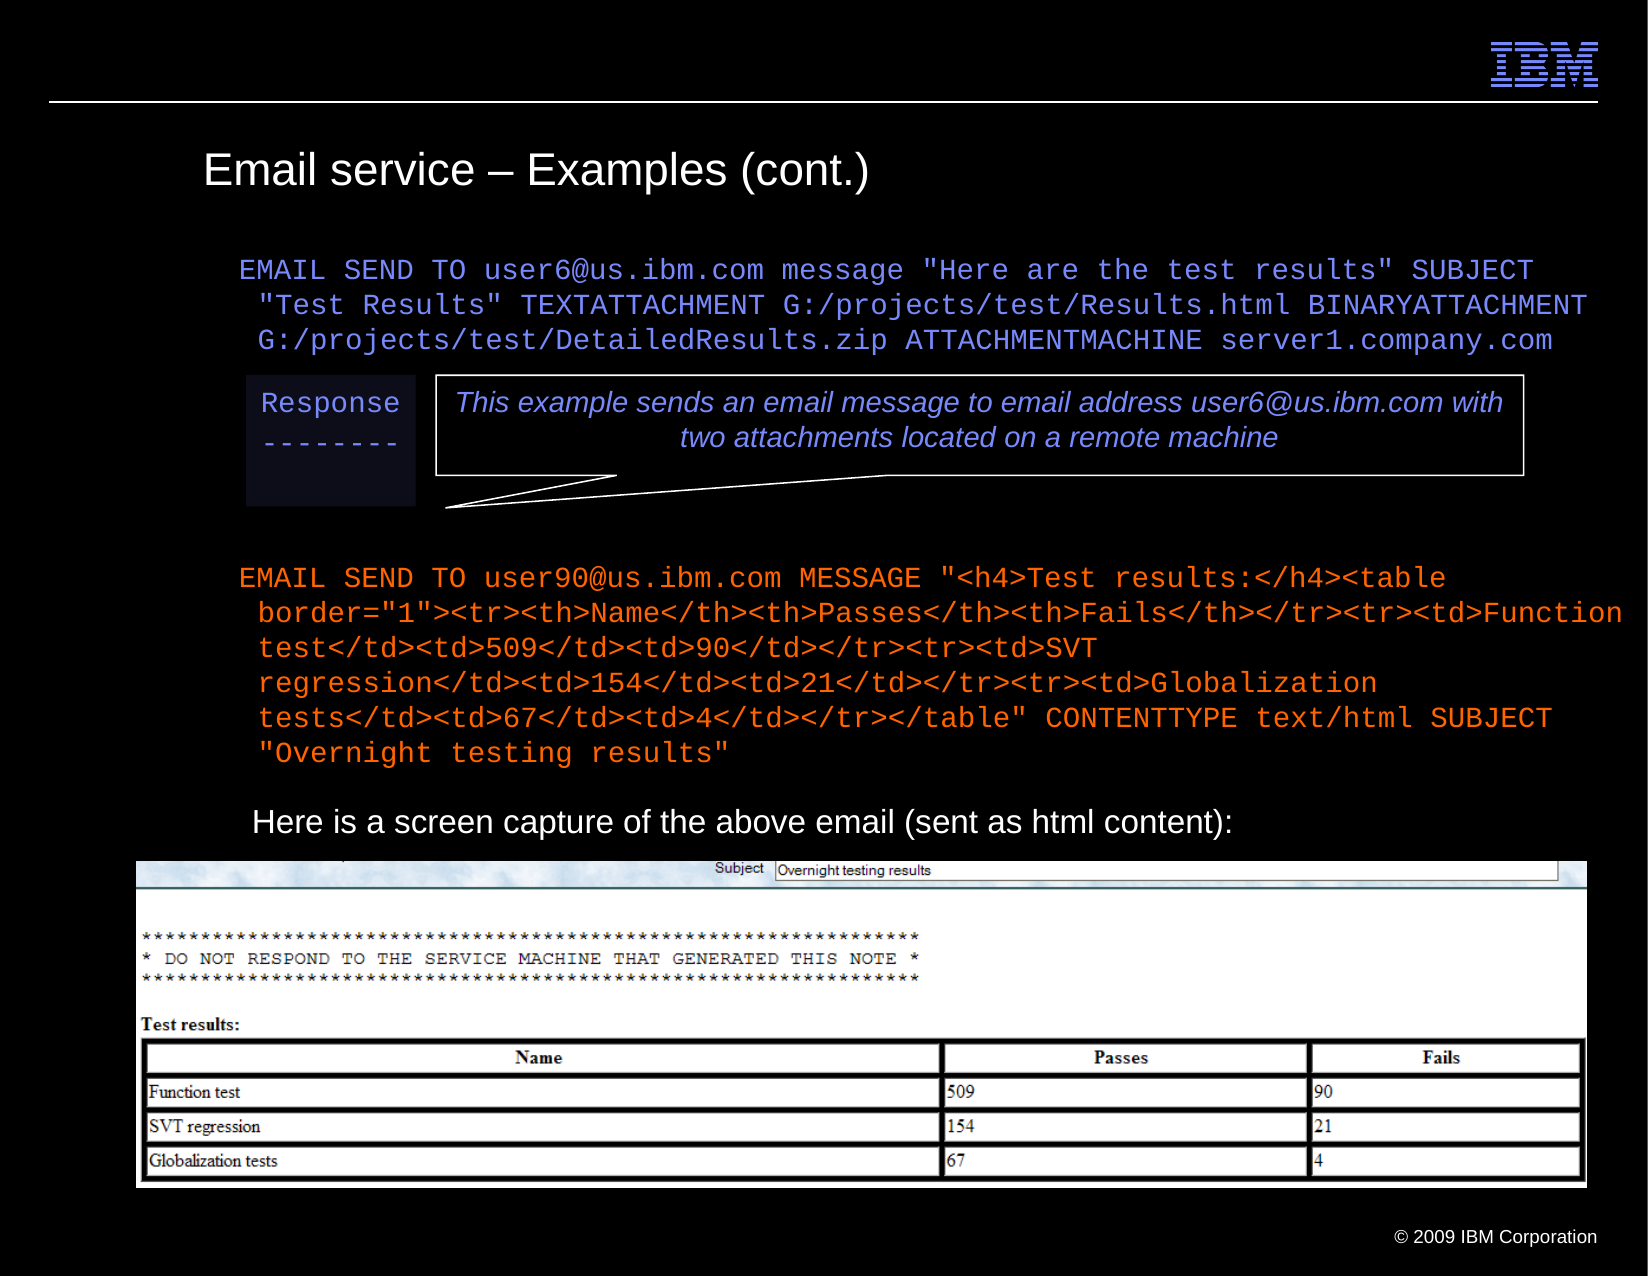

# Email service – Examples (cont.)
EMAIL SEND TO user6@us.ibm.com message "Here are the test results" SUBJECT "Test Results" TEXTATTACHMENT G:/projects/test/Results.html BINARYATTACHMENT G:/projects/test/DetailedResults.zip ATTACHMENTMACHINE server1.company.com
Response
--------
This example sends an email message to email address user6@us.ibm.com with two attachments located on a remote machine
EMAIL SEND TO user90@us.ibm.com MESSAGE "<h4>Test results:</h4><table border="1"><tr><th>Name</th><th>Passes</th><th>Fails</th></tr><tr><td>Function test</td><td>509</td><td>90</td></tr><tr><td>SVT regression</td><td>154</td><td>21</td></tr><tr><td>Globalization tests</td><td>67</td><td>4</td></tr></table" CONTENTTYPE text/html SUBJECT "Overnight testing results"
Here is a screen capture of the above email (sent as html content):